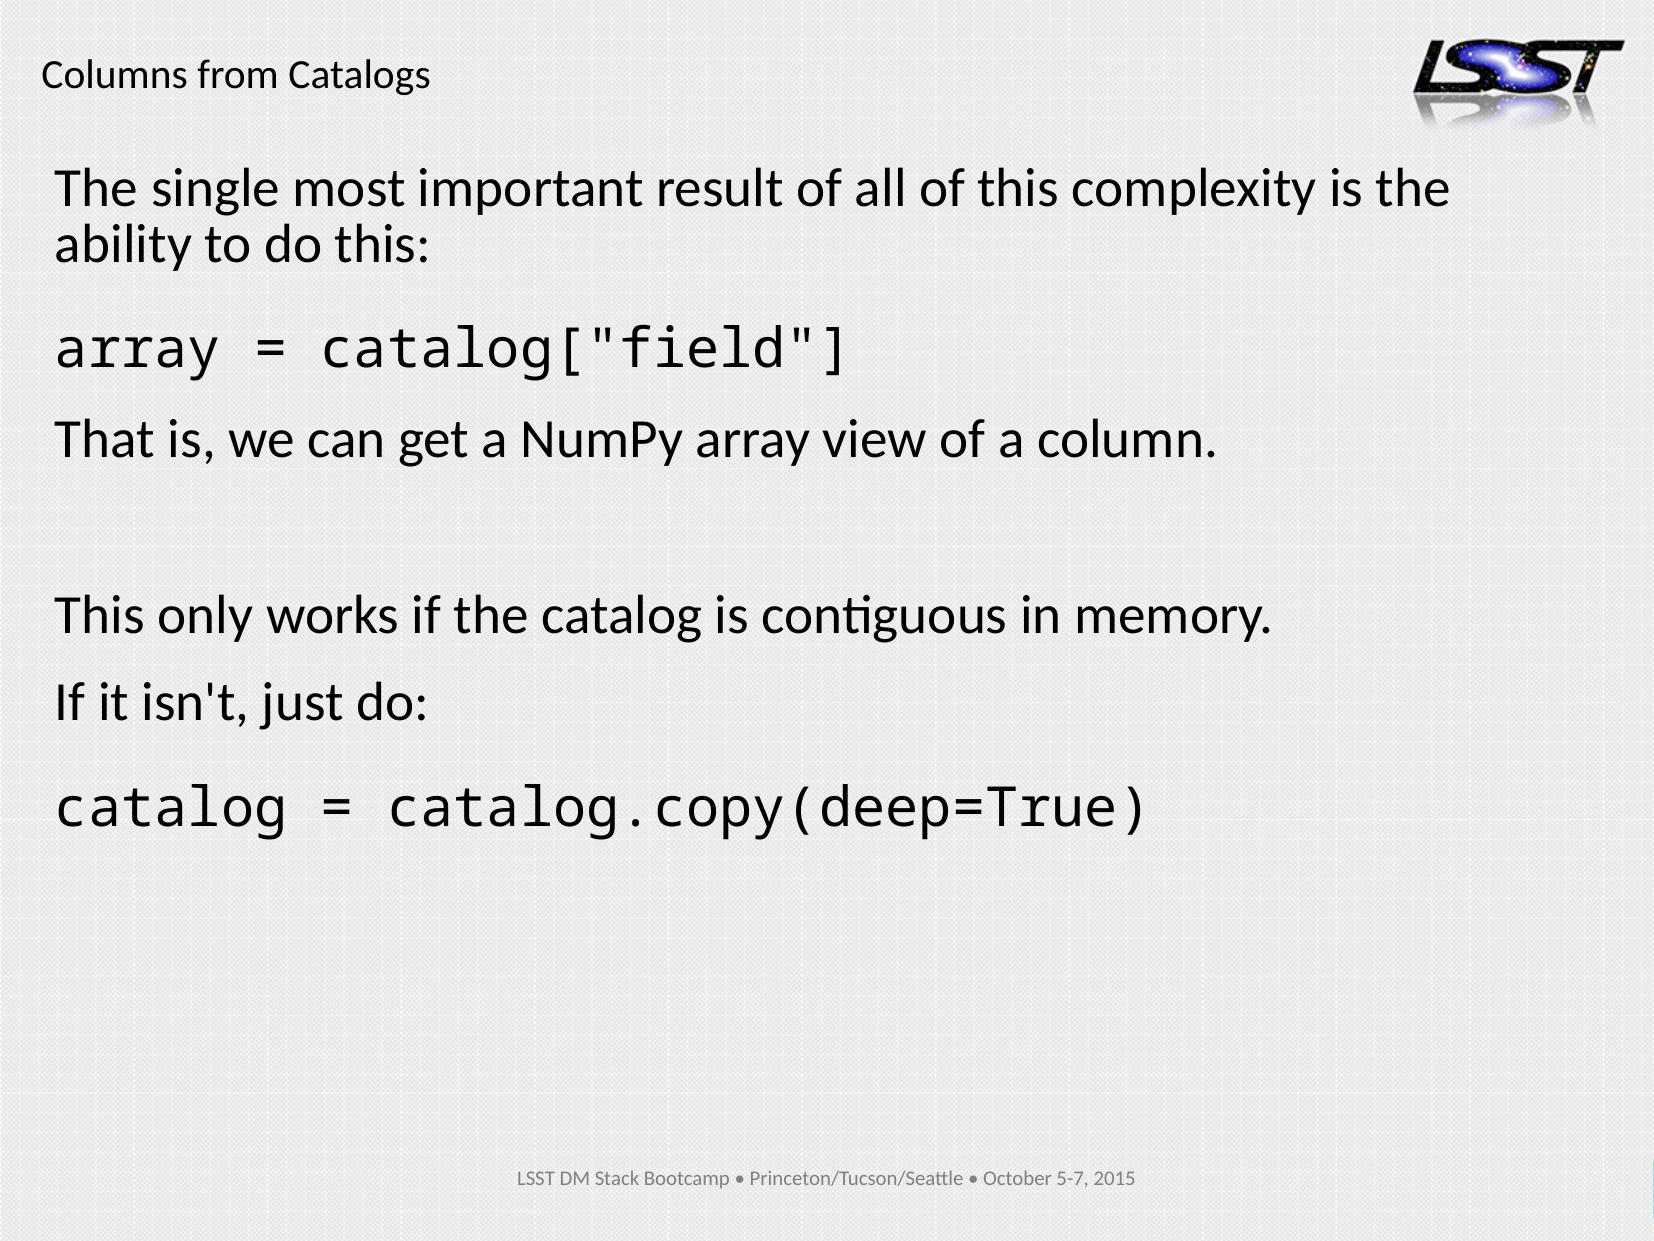

# Columns from Catalogs
The single most important result of all of this complexity is the ability to do this:
array = catalog["field"]
That is, we can get a NumPy array view of a column.
This only works if the catalog is contiguous in memory.
If it isn't, just do:
catalog = catalog.copy(deep=True)